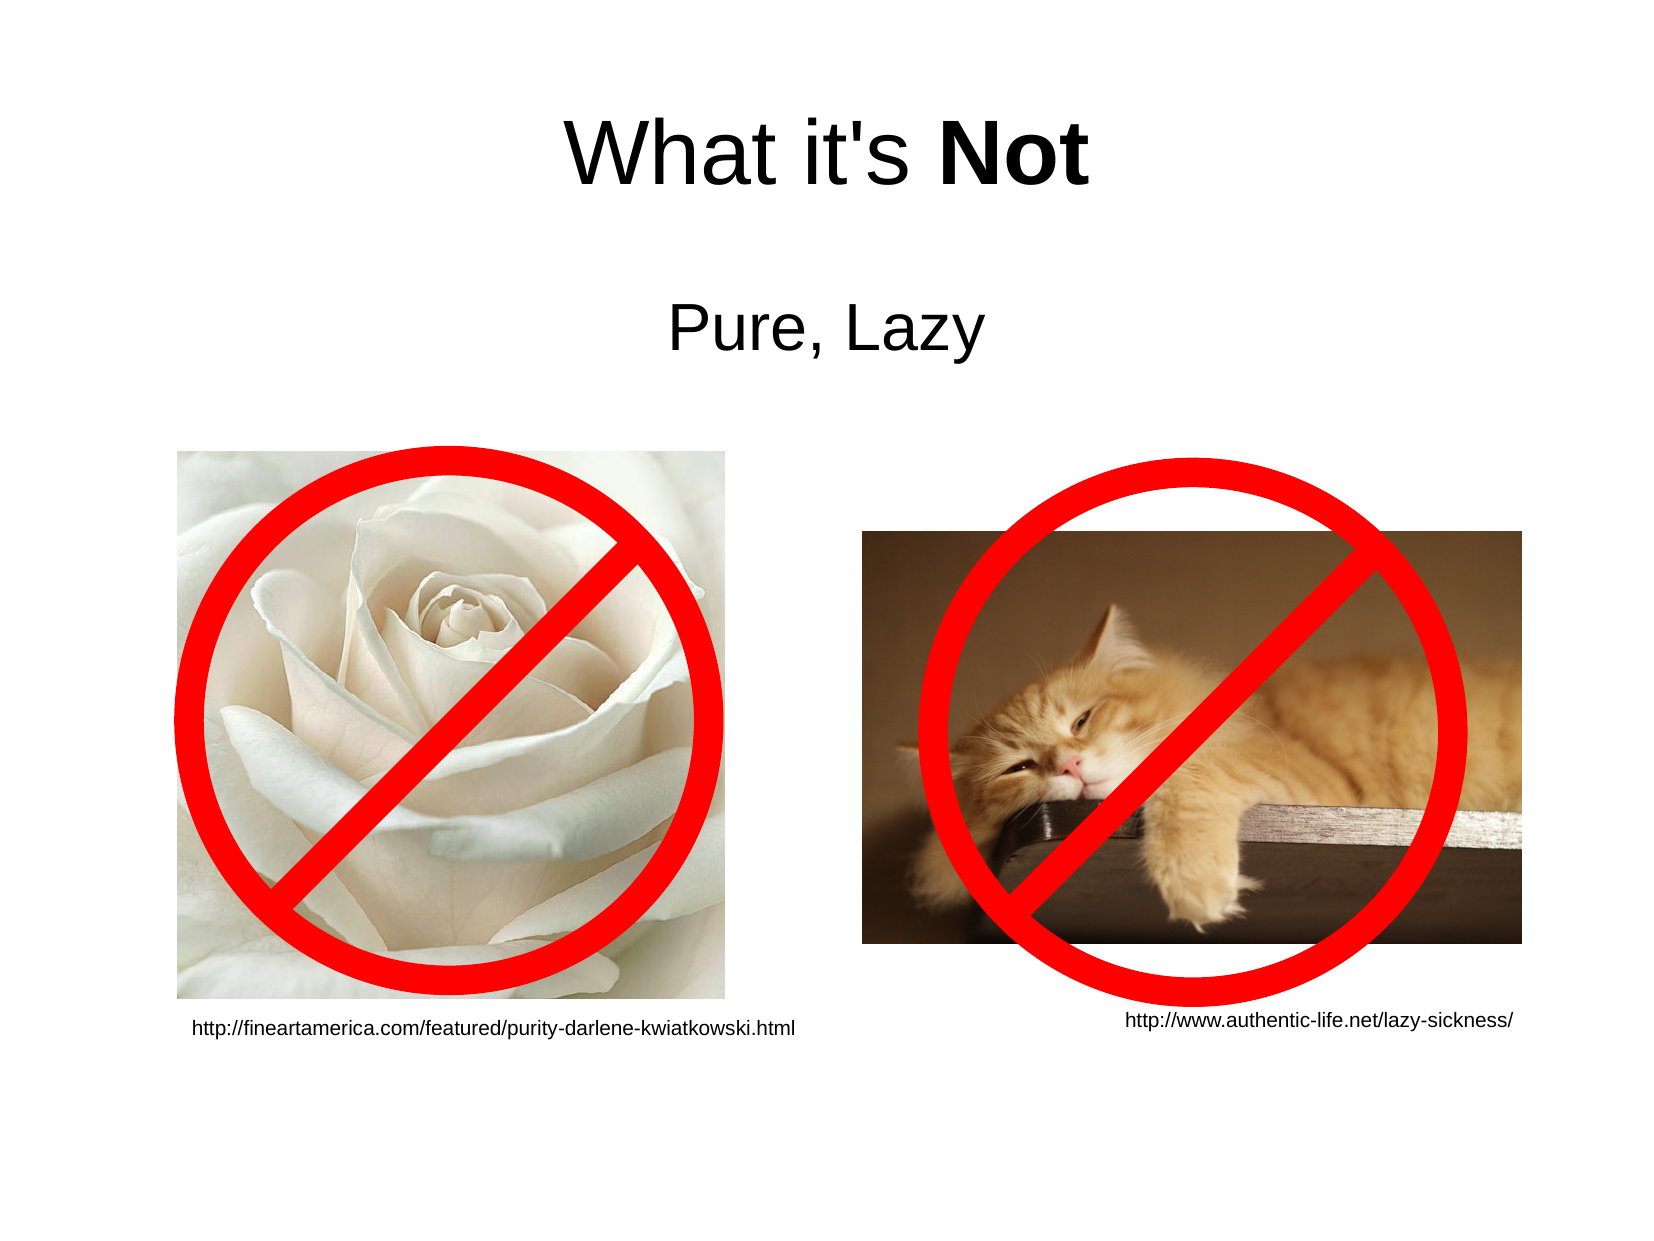

# What it's Not
Pure, Lazy
http://www.authentic-life.net/lazy-sickness/
http://fineartamerica.com/featured/purity-darlene-kwiatkowski.html